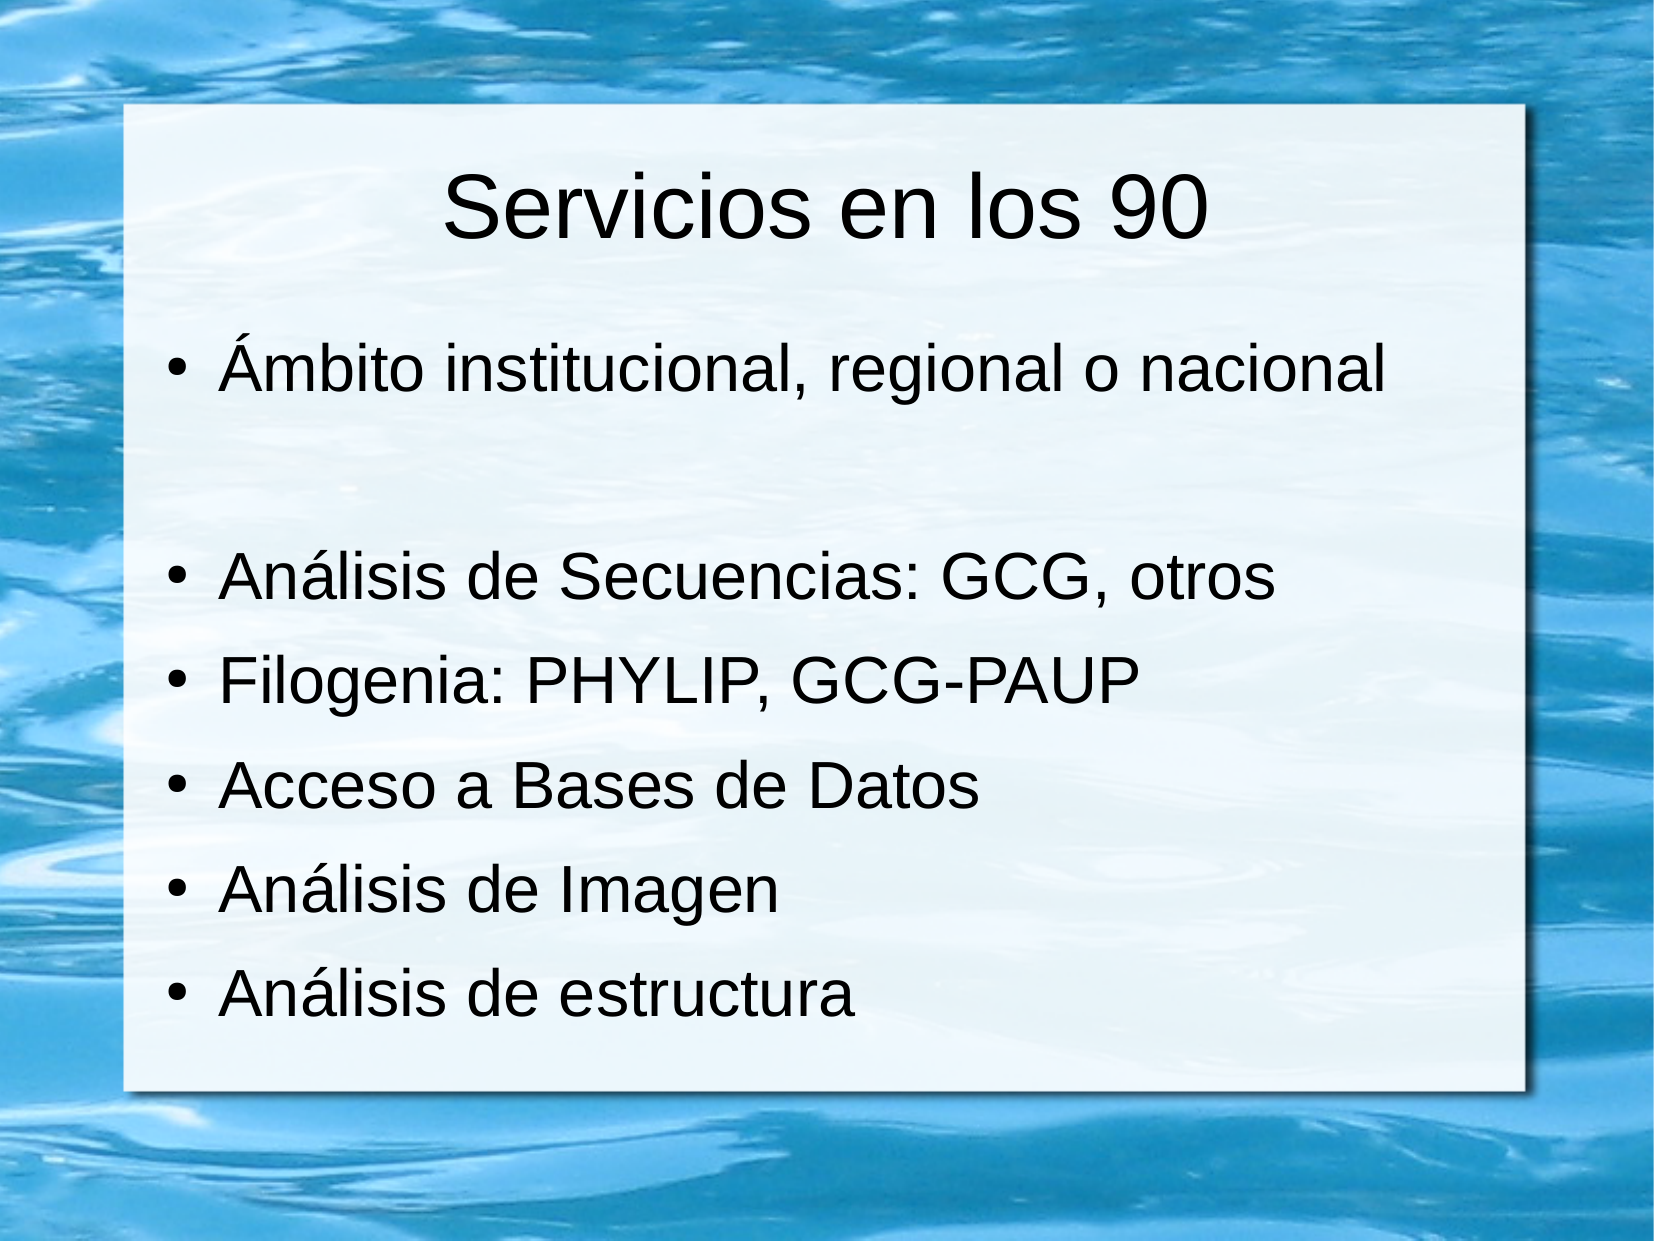

# Servicios en los 90
Ámbito institucional, regional o nacional
Análisis de Secuencias: GCG, otros
Filogenia: PHYLIP, GCG-PAUP
Acceso a Bases de Datos
Análisis de Imagen
Análisis de estructura